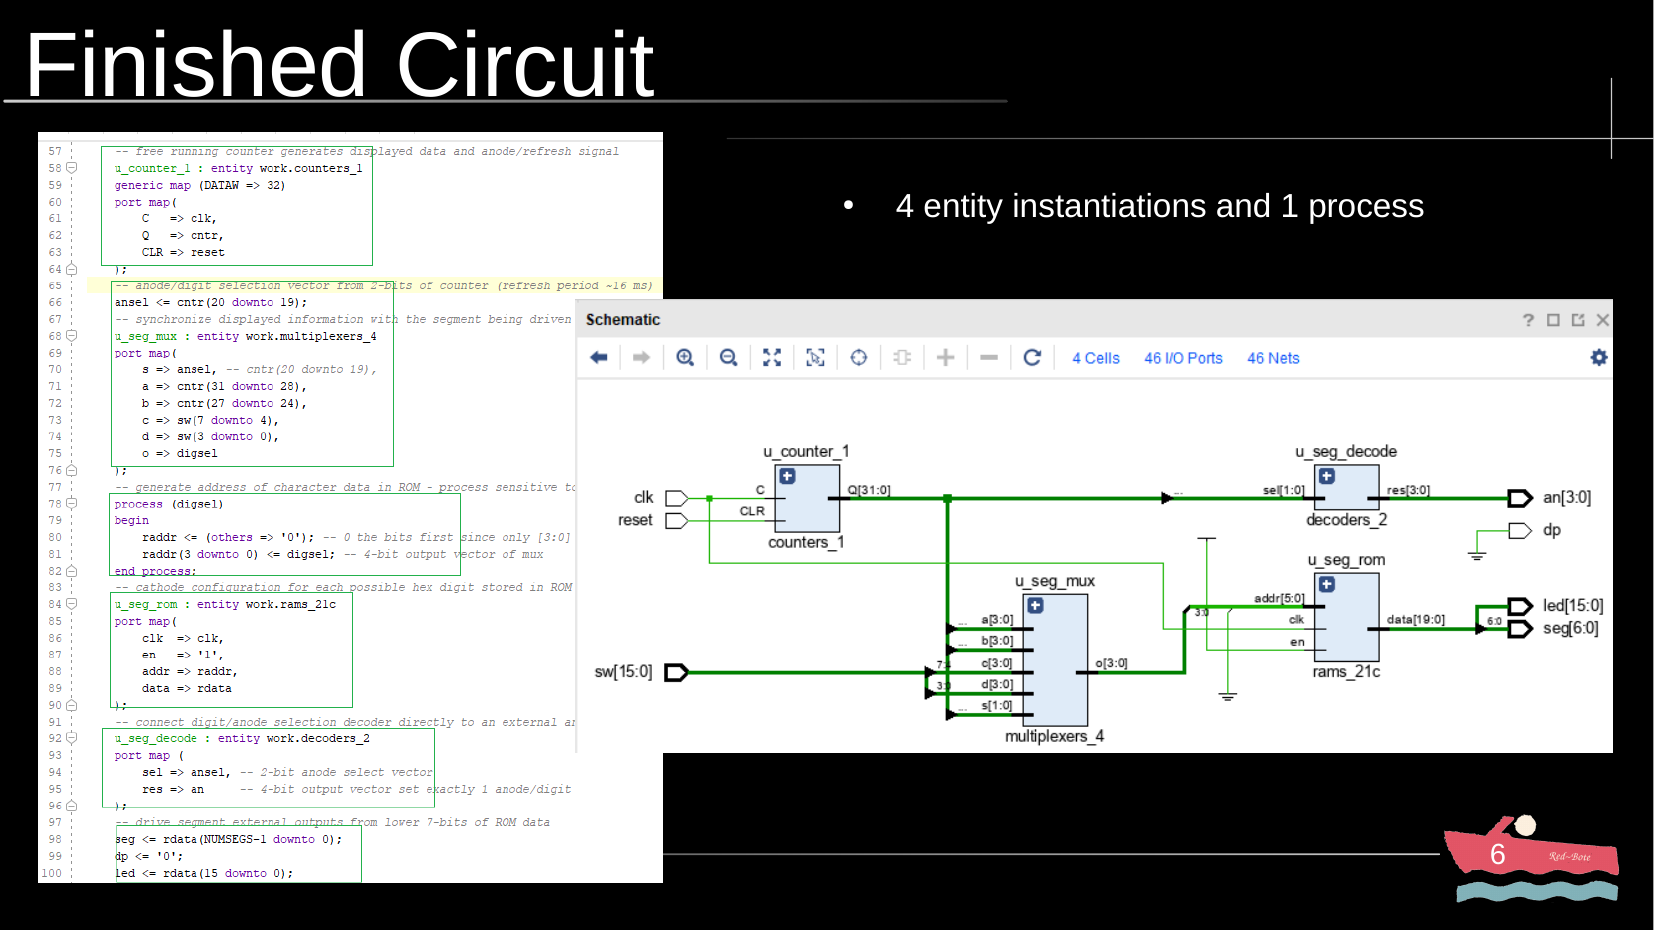

# Finished Circuit
4 entity instantiations and 1 process
6